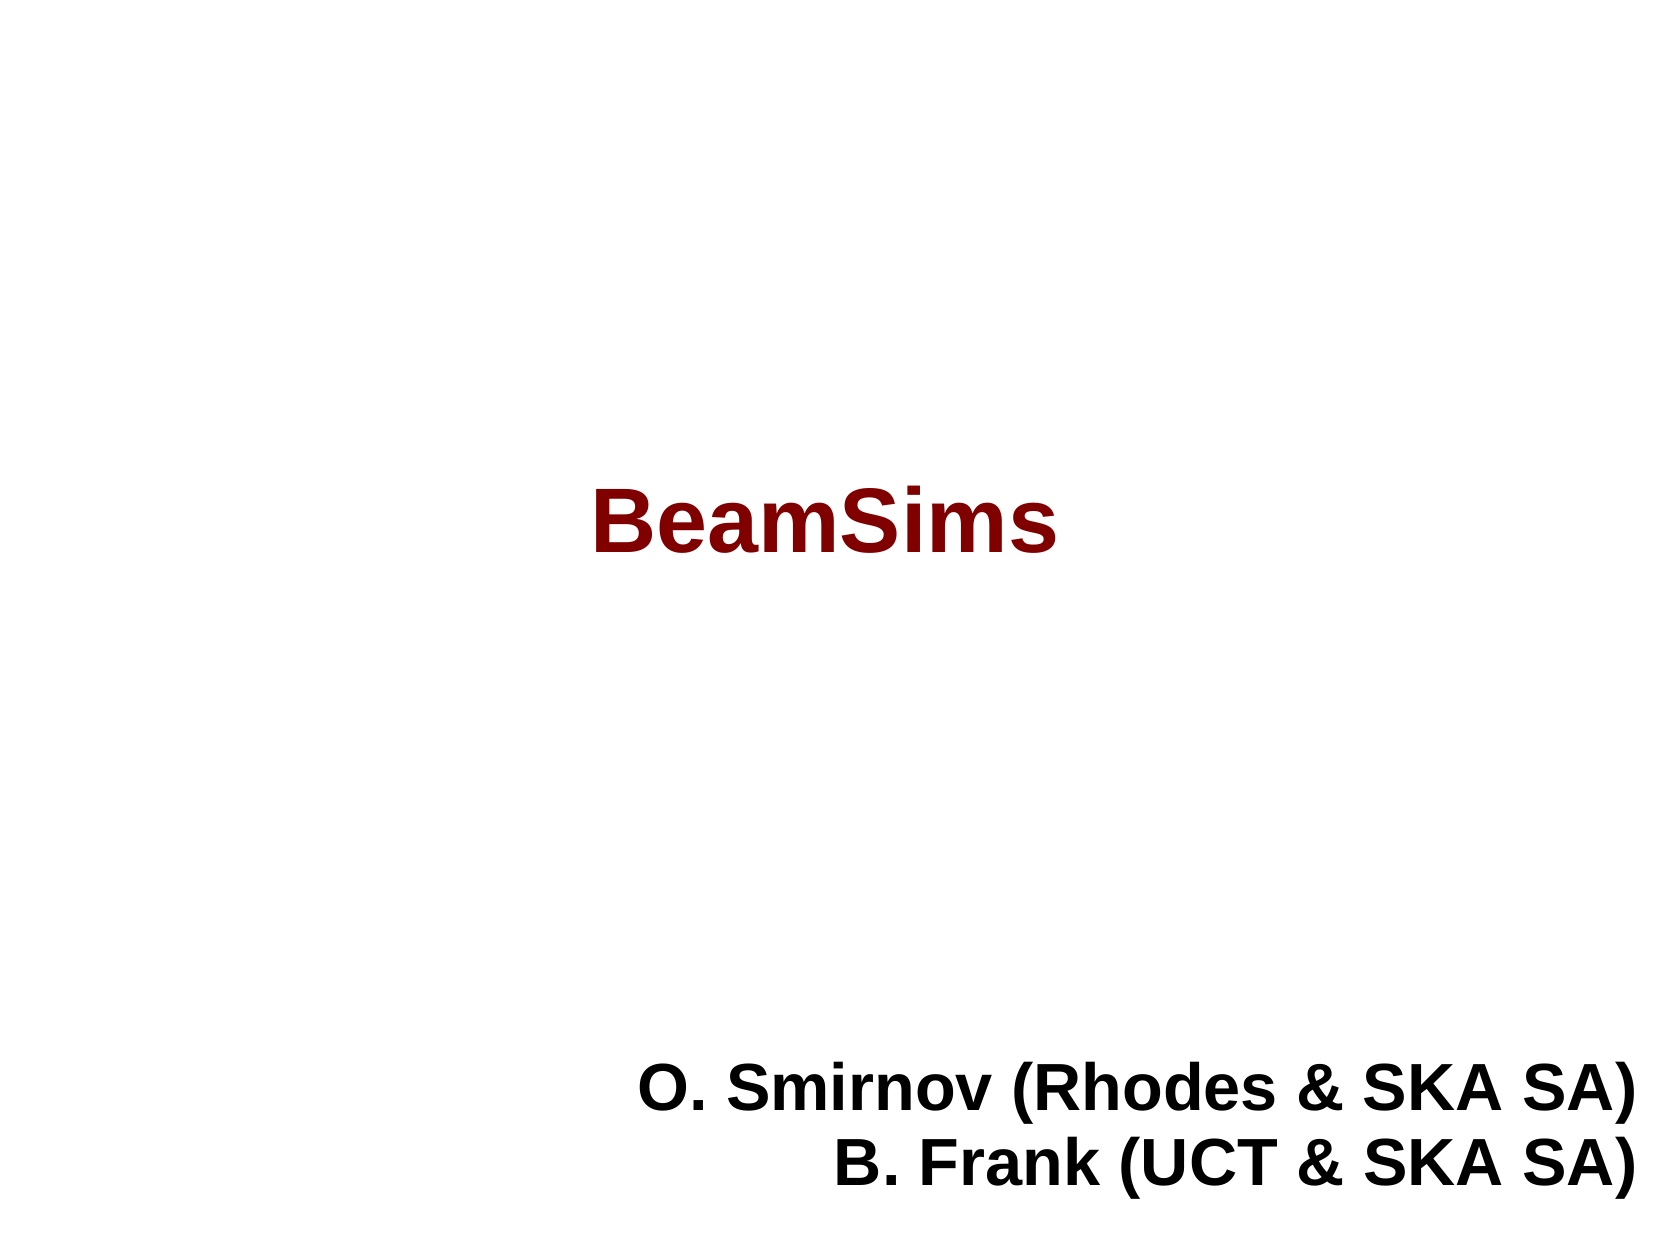

# BeamSims
O. Smirnov (Rhodes & SKA SA)
B. Frank (UCT & SKA SA)